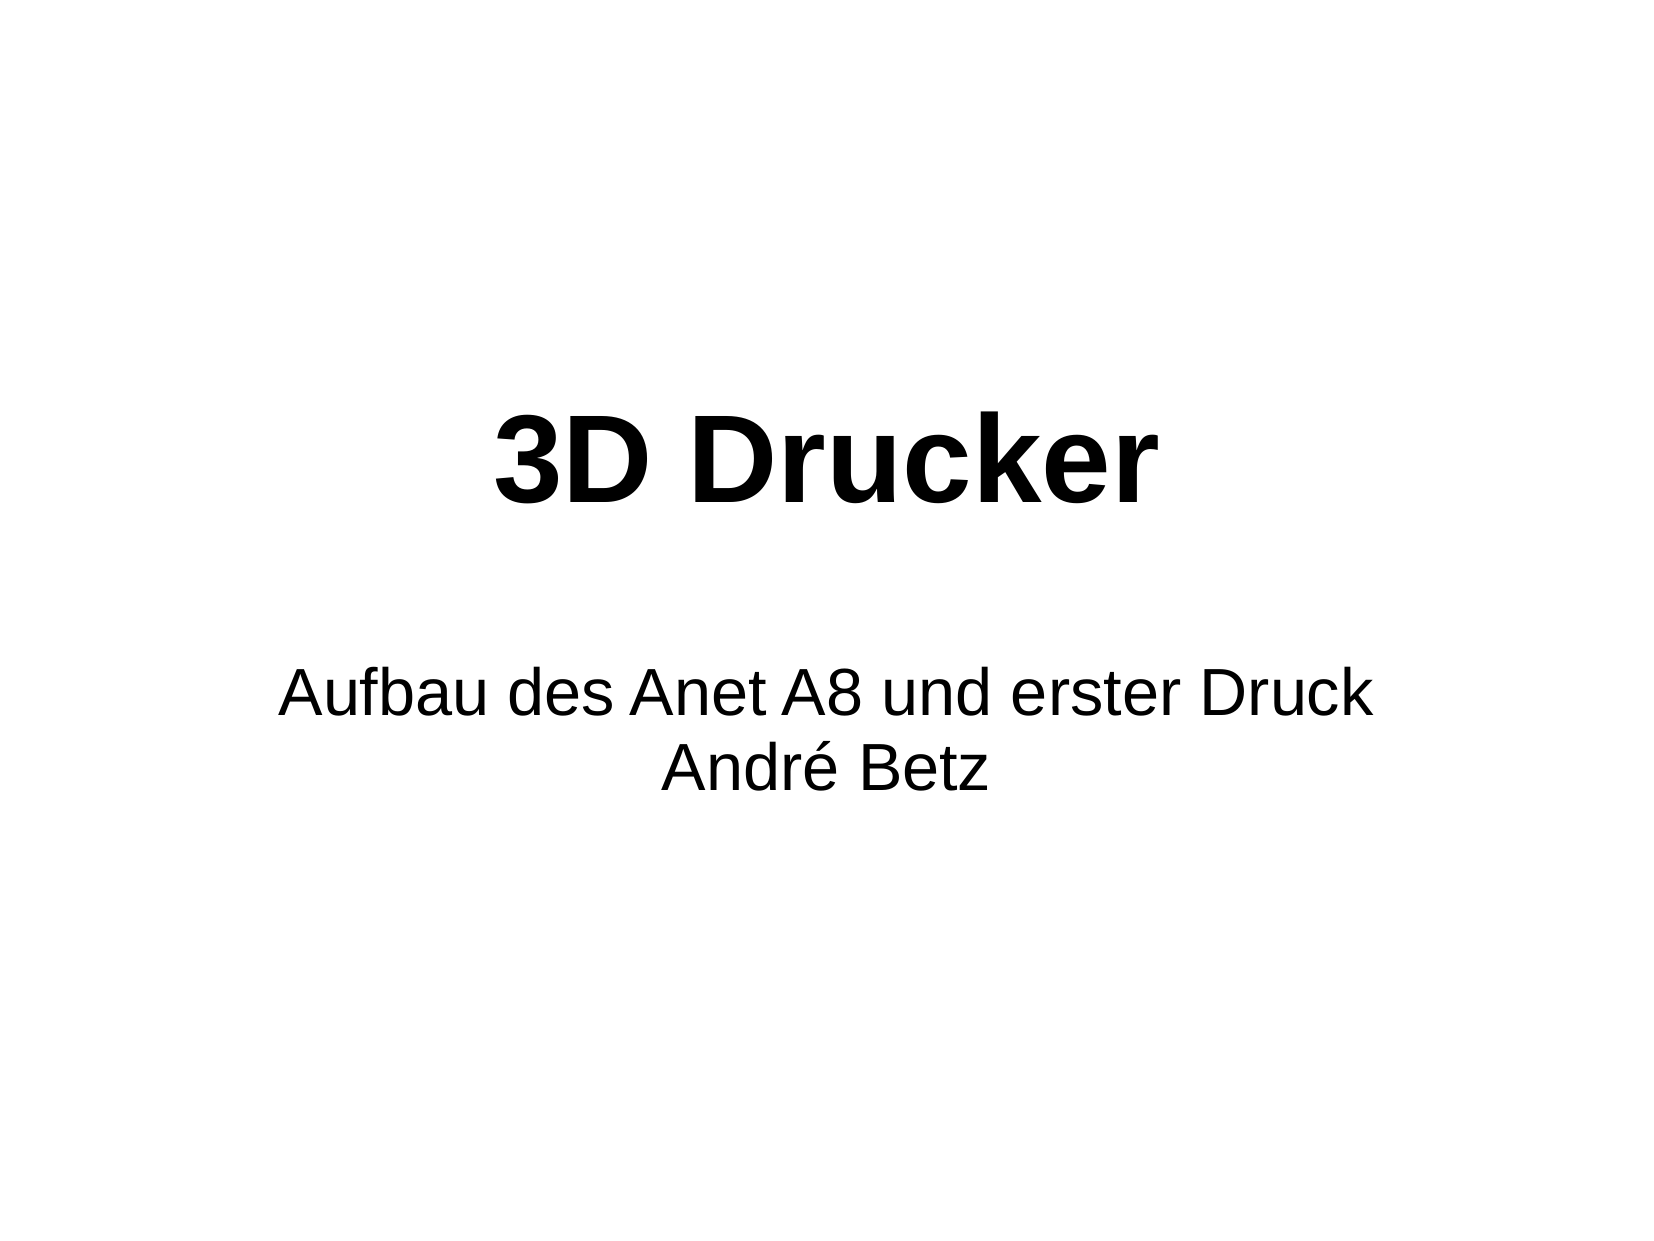

# 3D Drucker
Aufbau des Anet A8 und erster Druck
André Betz